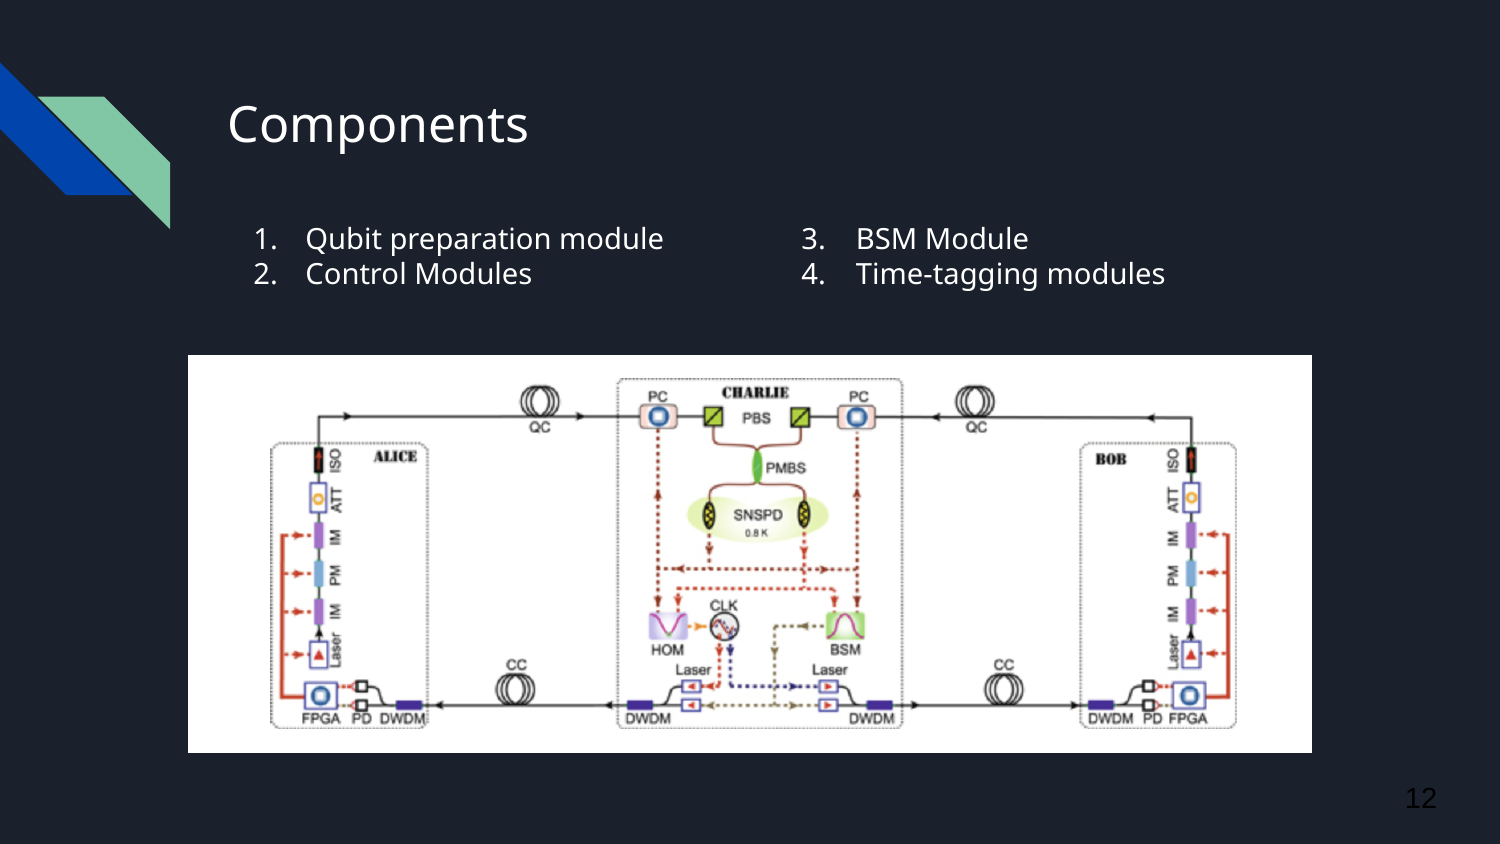

# Components
Qubit preparation module
Control Modules
 3. BSM Module
 4. Time-tagging modules